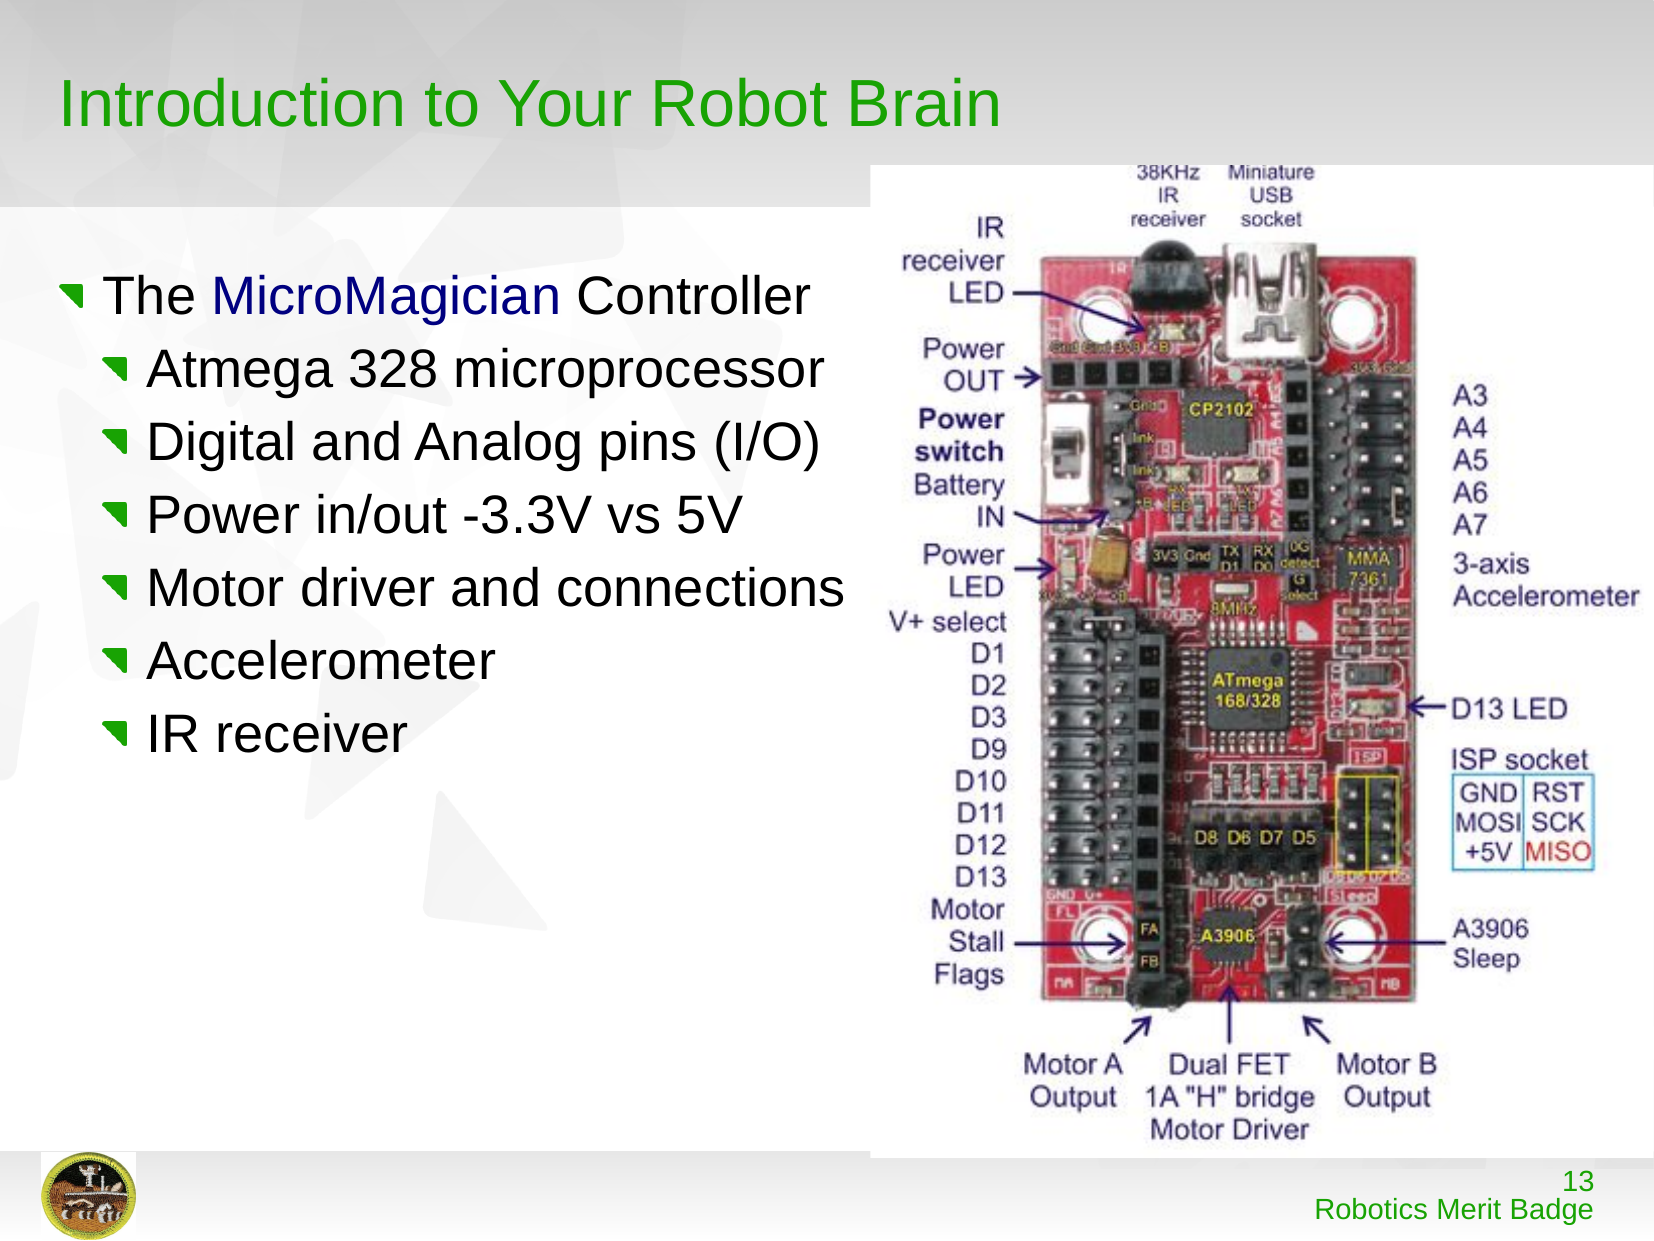

# Introduction to Your Robot Brain
The MicroMagician Controller
Atmega 328 microprocessor
Digital and Analog pins (I/O)
Power in/out -3.3V vs 5V
Motor driver and connections
Accelerometer
IR receiver
13
Robotics Merit Badge